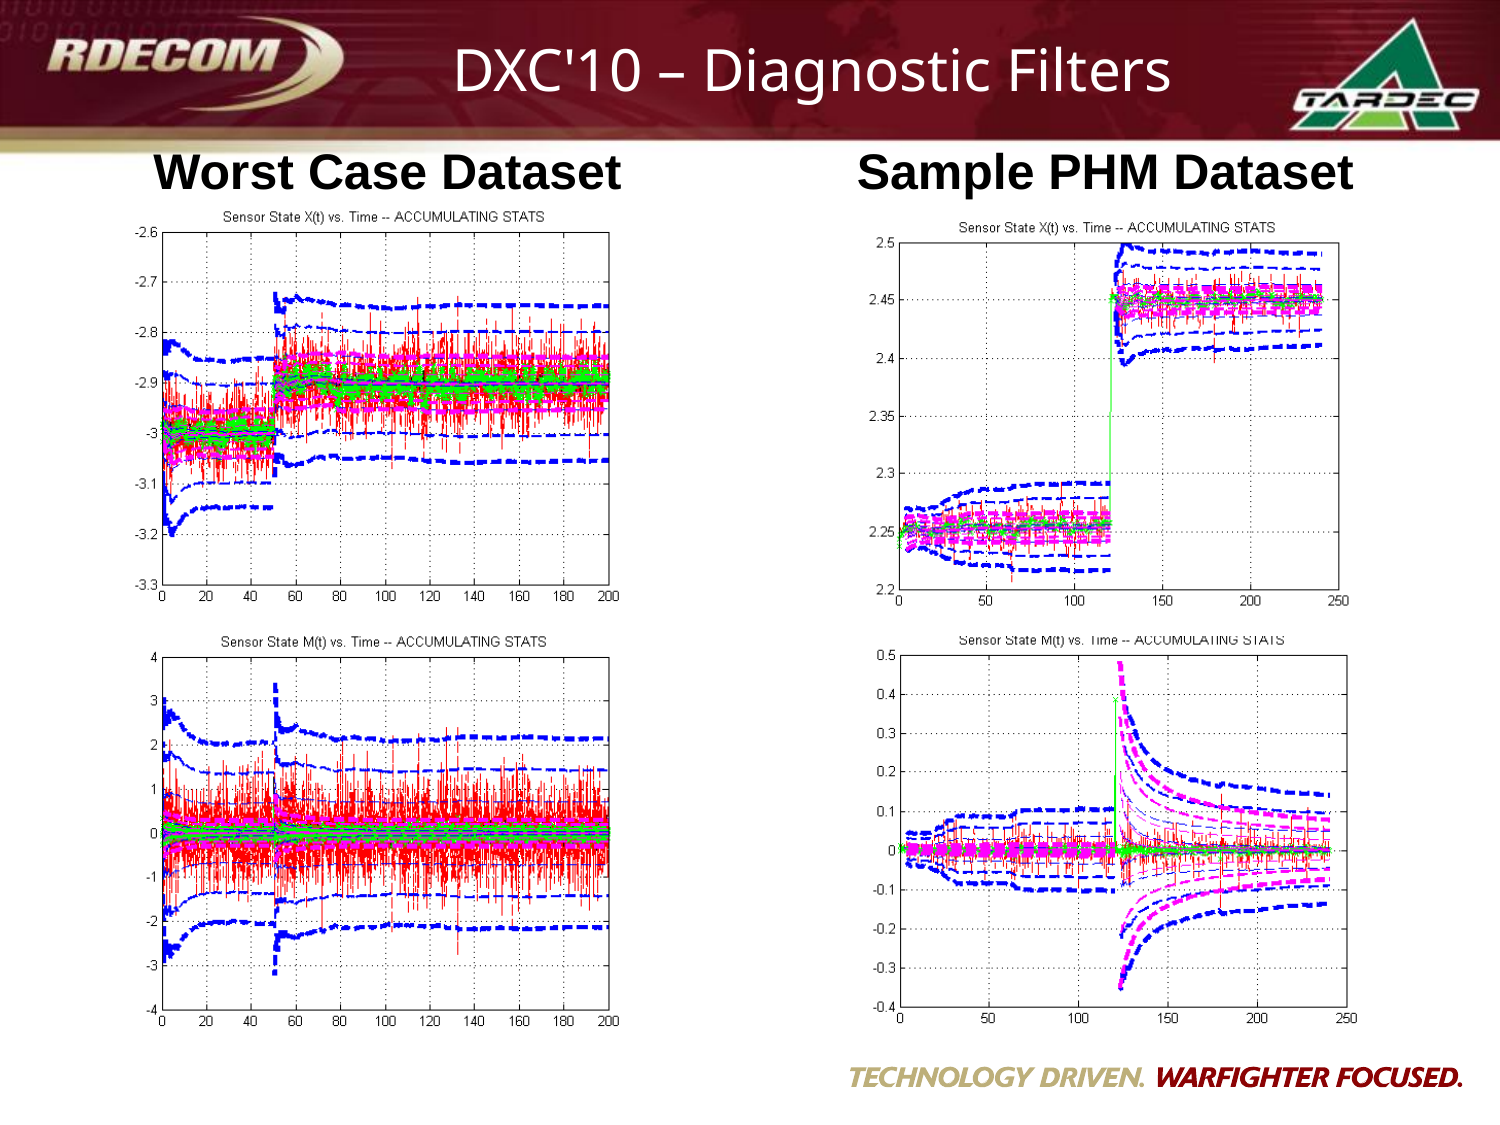

DXC'10 – Diagnostic Filters
# Worst Case Dataset
Sample PHM Dataset